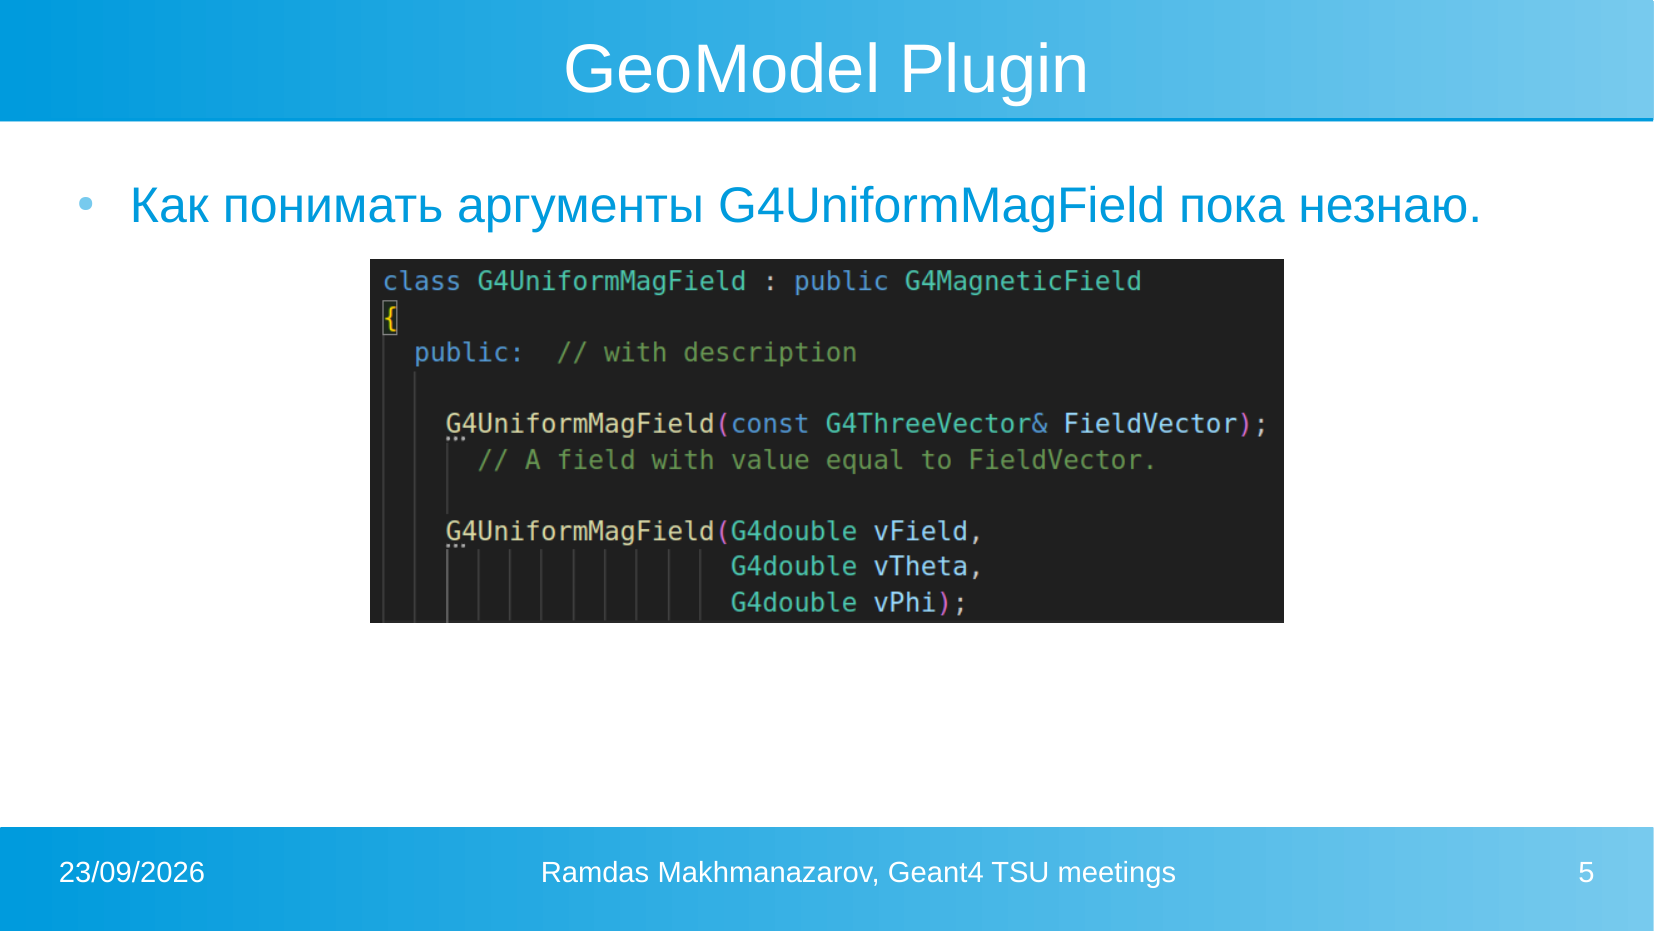

# GeoModel Plugin
Как понимать аргументы G4UniformMagField пока незнаю.
Ramdas Makhmanazarov, Geant4 TSU meetings
5